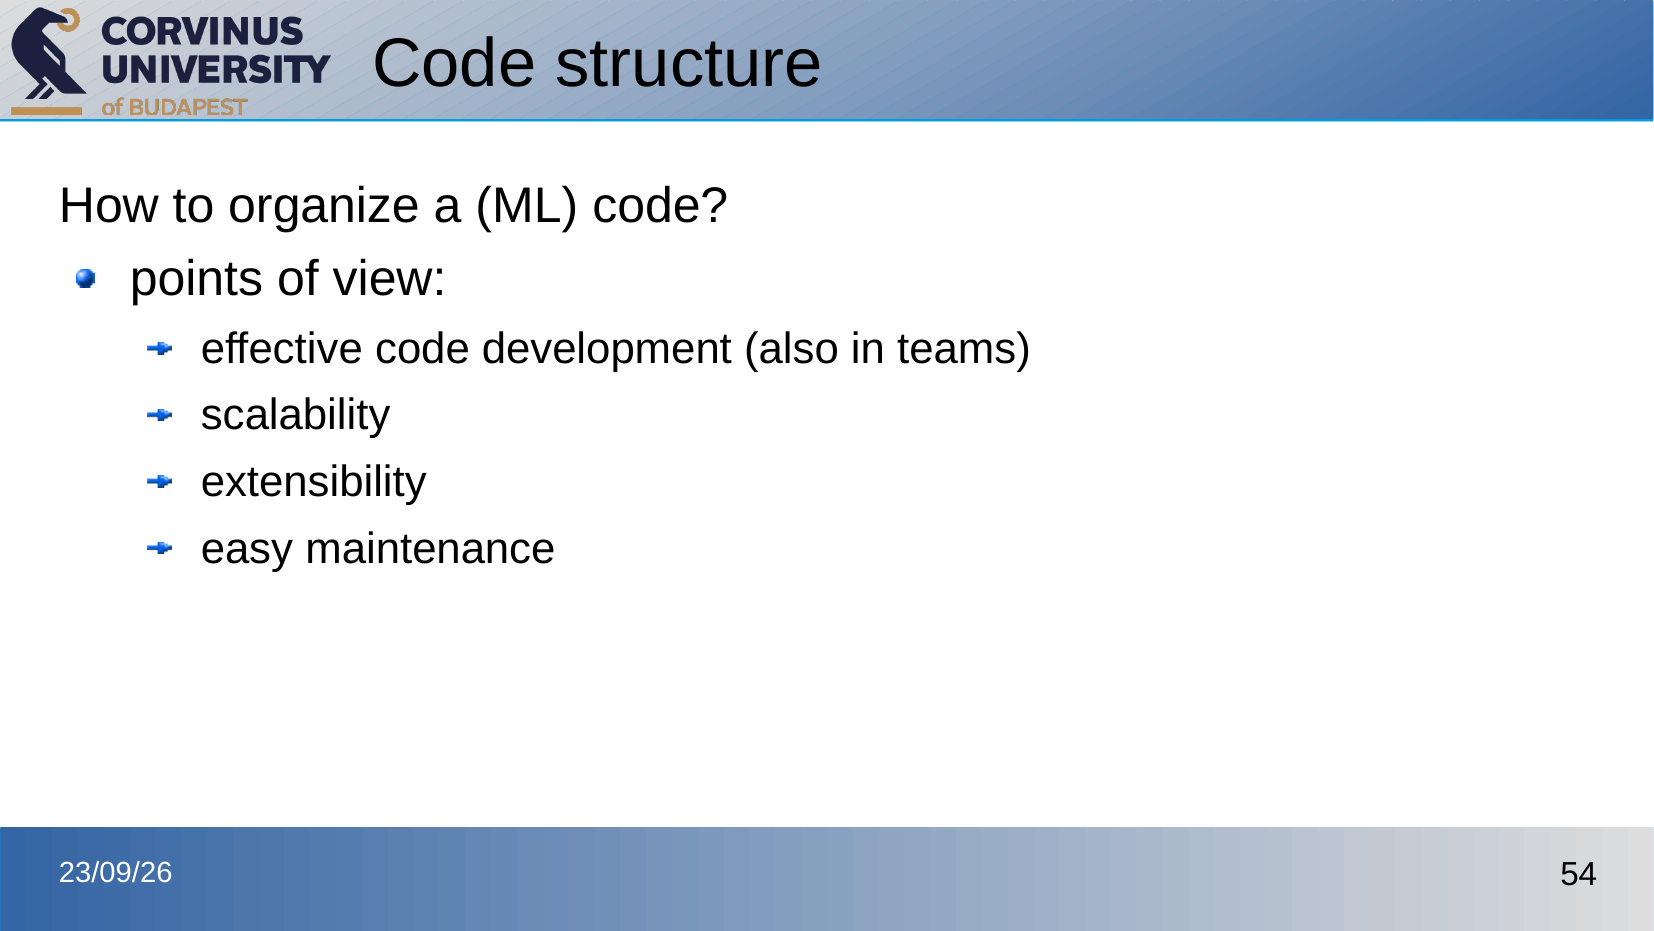

# Code structure
How to organize a (ML) code?
points of view:
effective code development (also in teams)
scalability
extensibility
easy maintenance